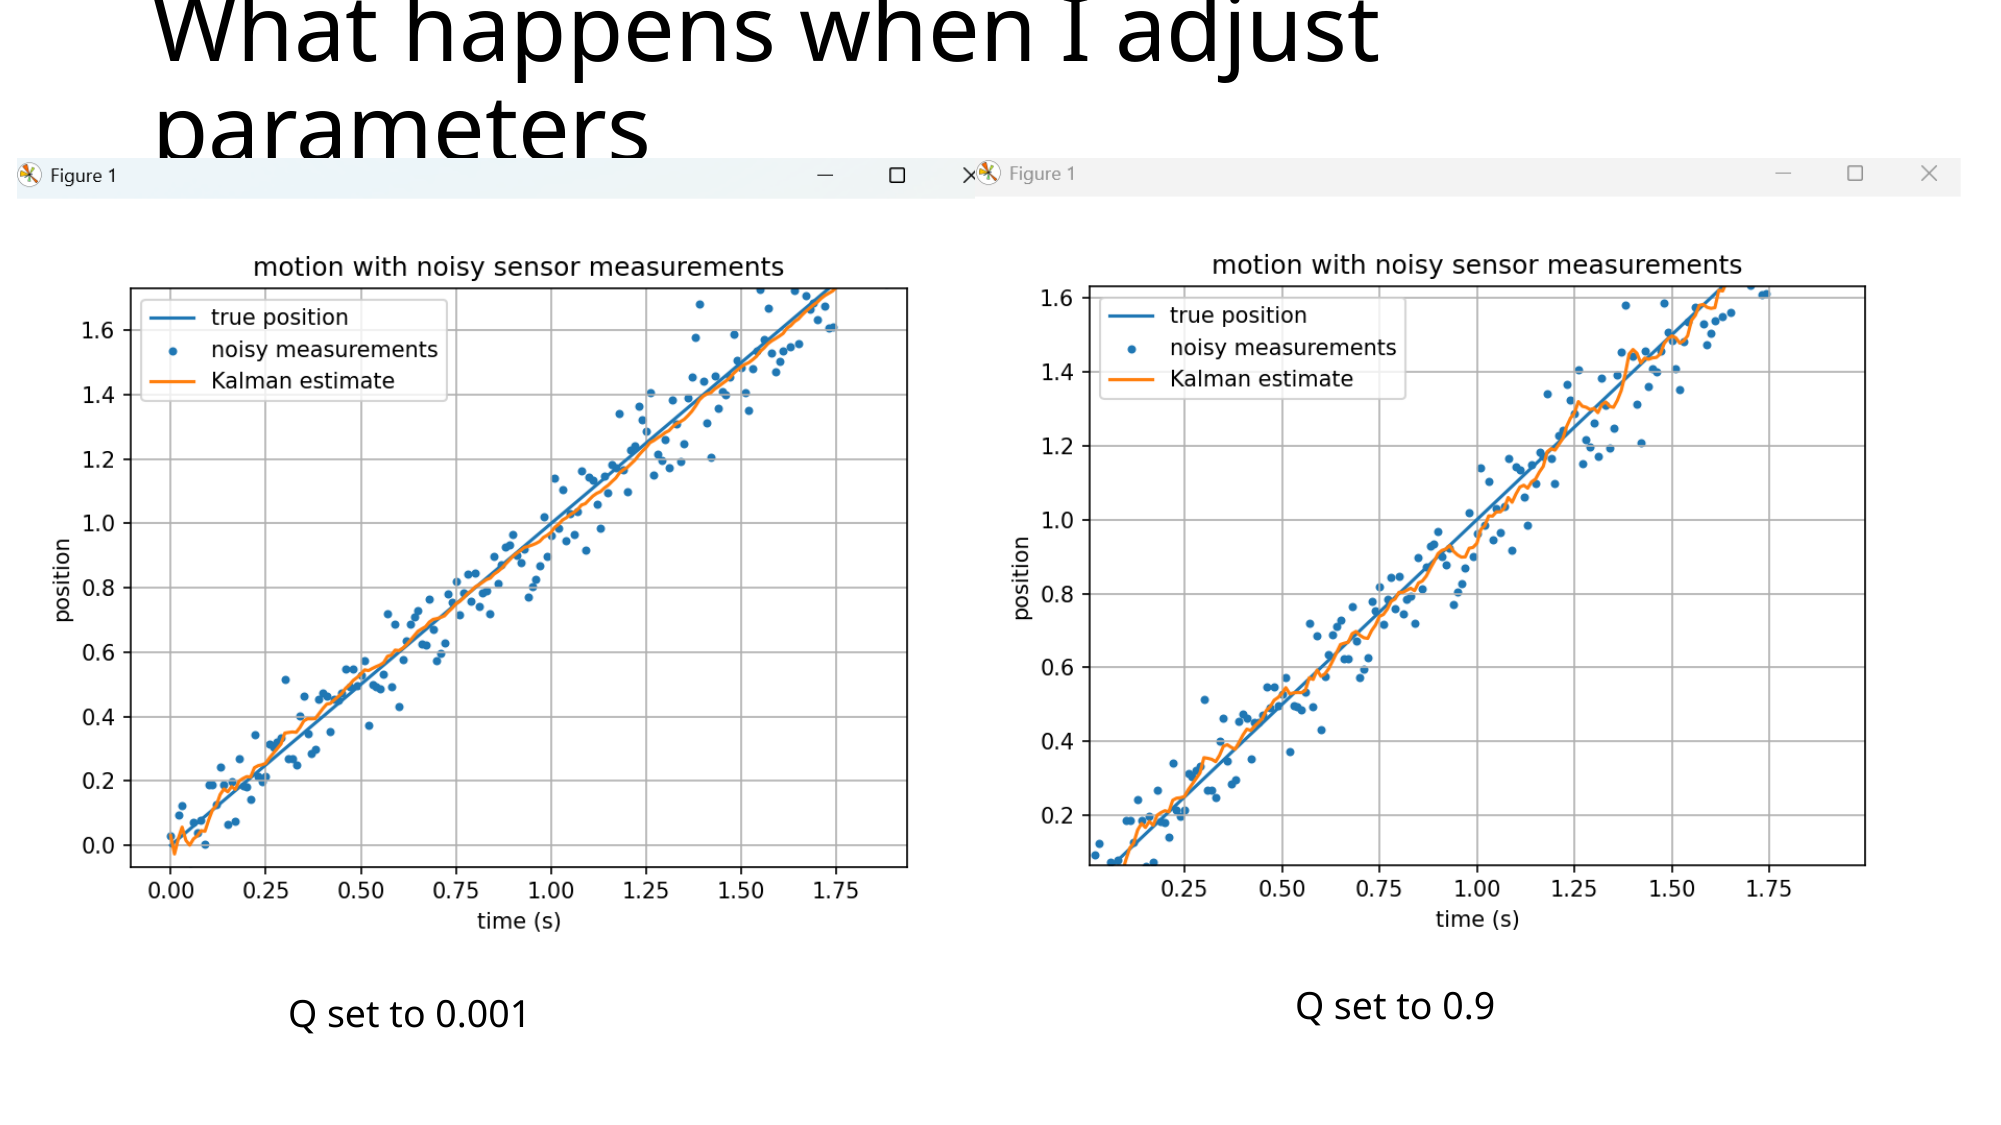

# What happens when I adjust parameters
Q set to 0.9
Q set to 0.001